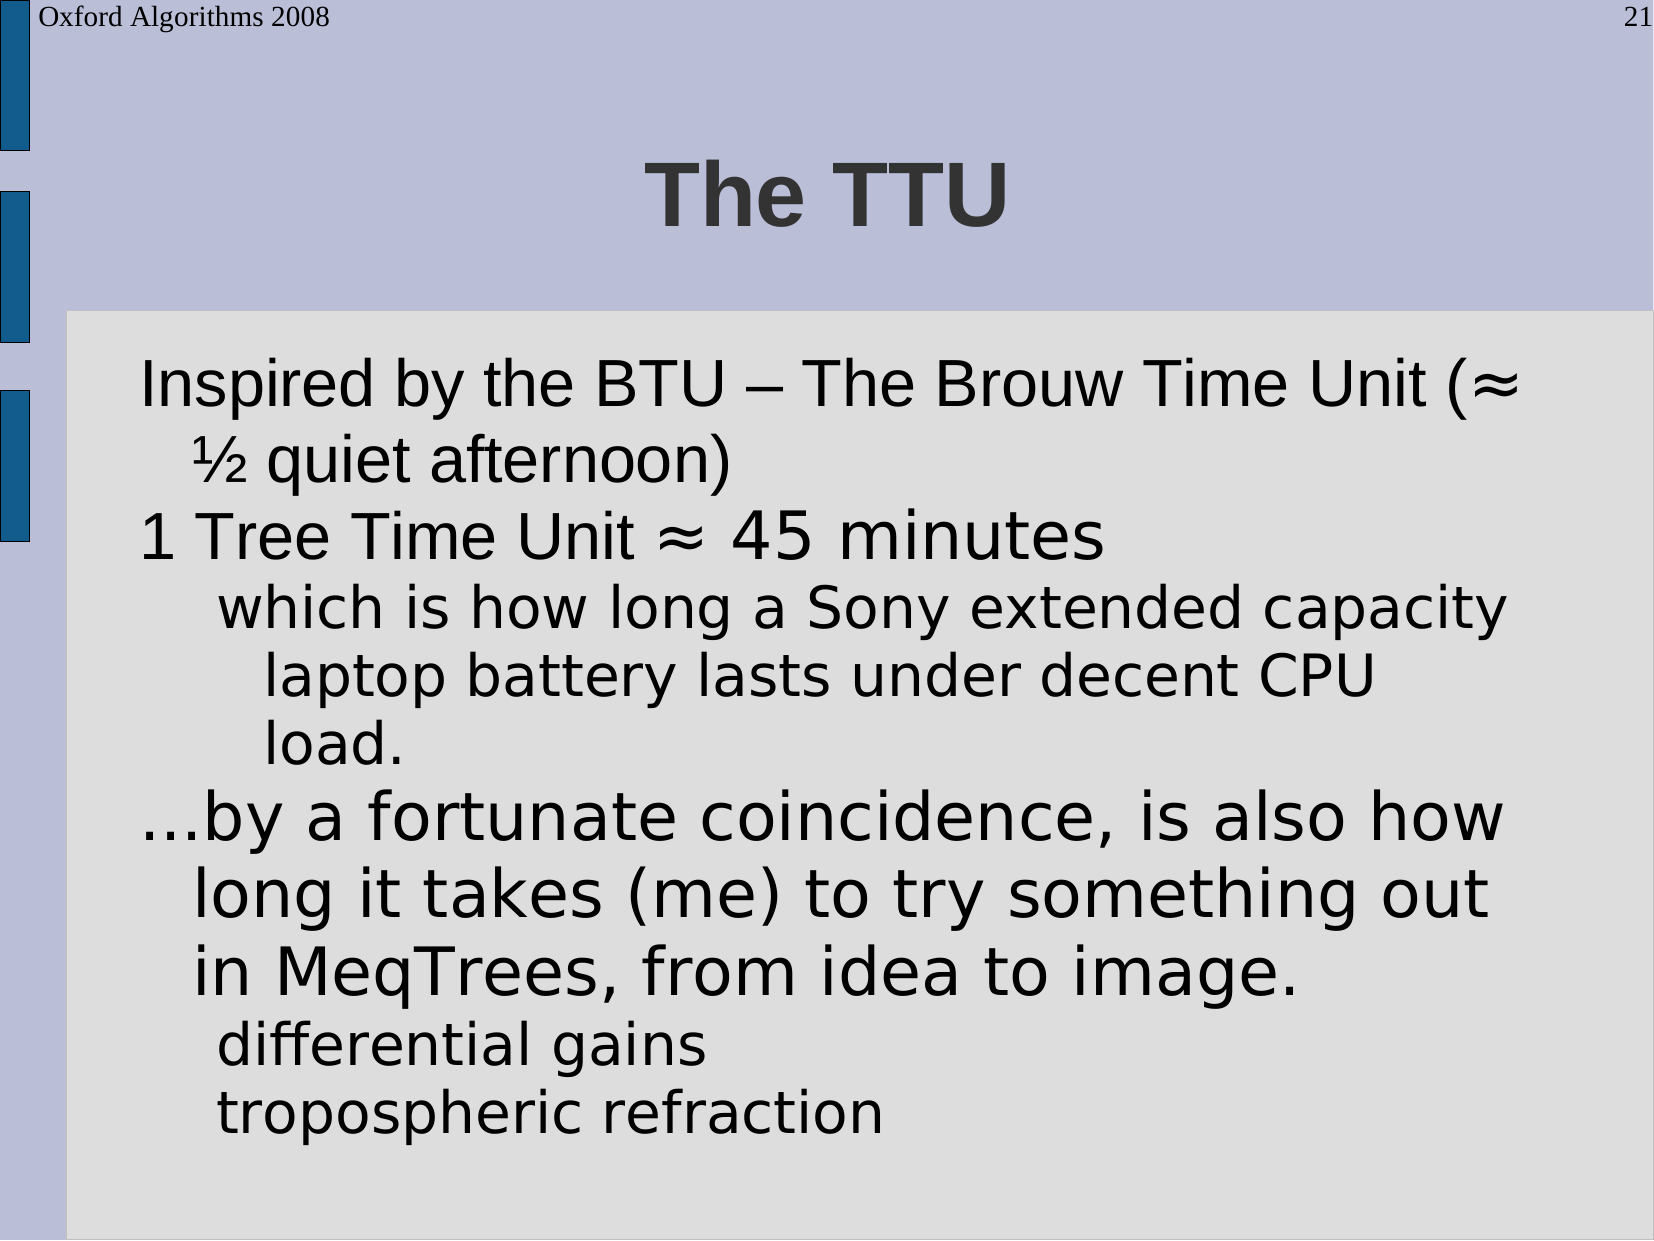

Oxford Algorithms 2008
21
# The TTU
Inspired by the BTU – The Brouw Time Unit (≈ ½ quiet afternoon)
1 Tree Time Unit ≈ 45 minutes
which is how long a Sony extended capacity laptop battery lasts under decent CPU load.
...by a fortunate coincidence, is also how long it takes (me) to try something out in MeqTrees, from idea to image.
differential gains
tropospheric refraction